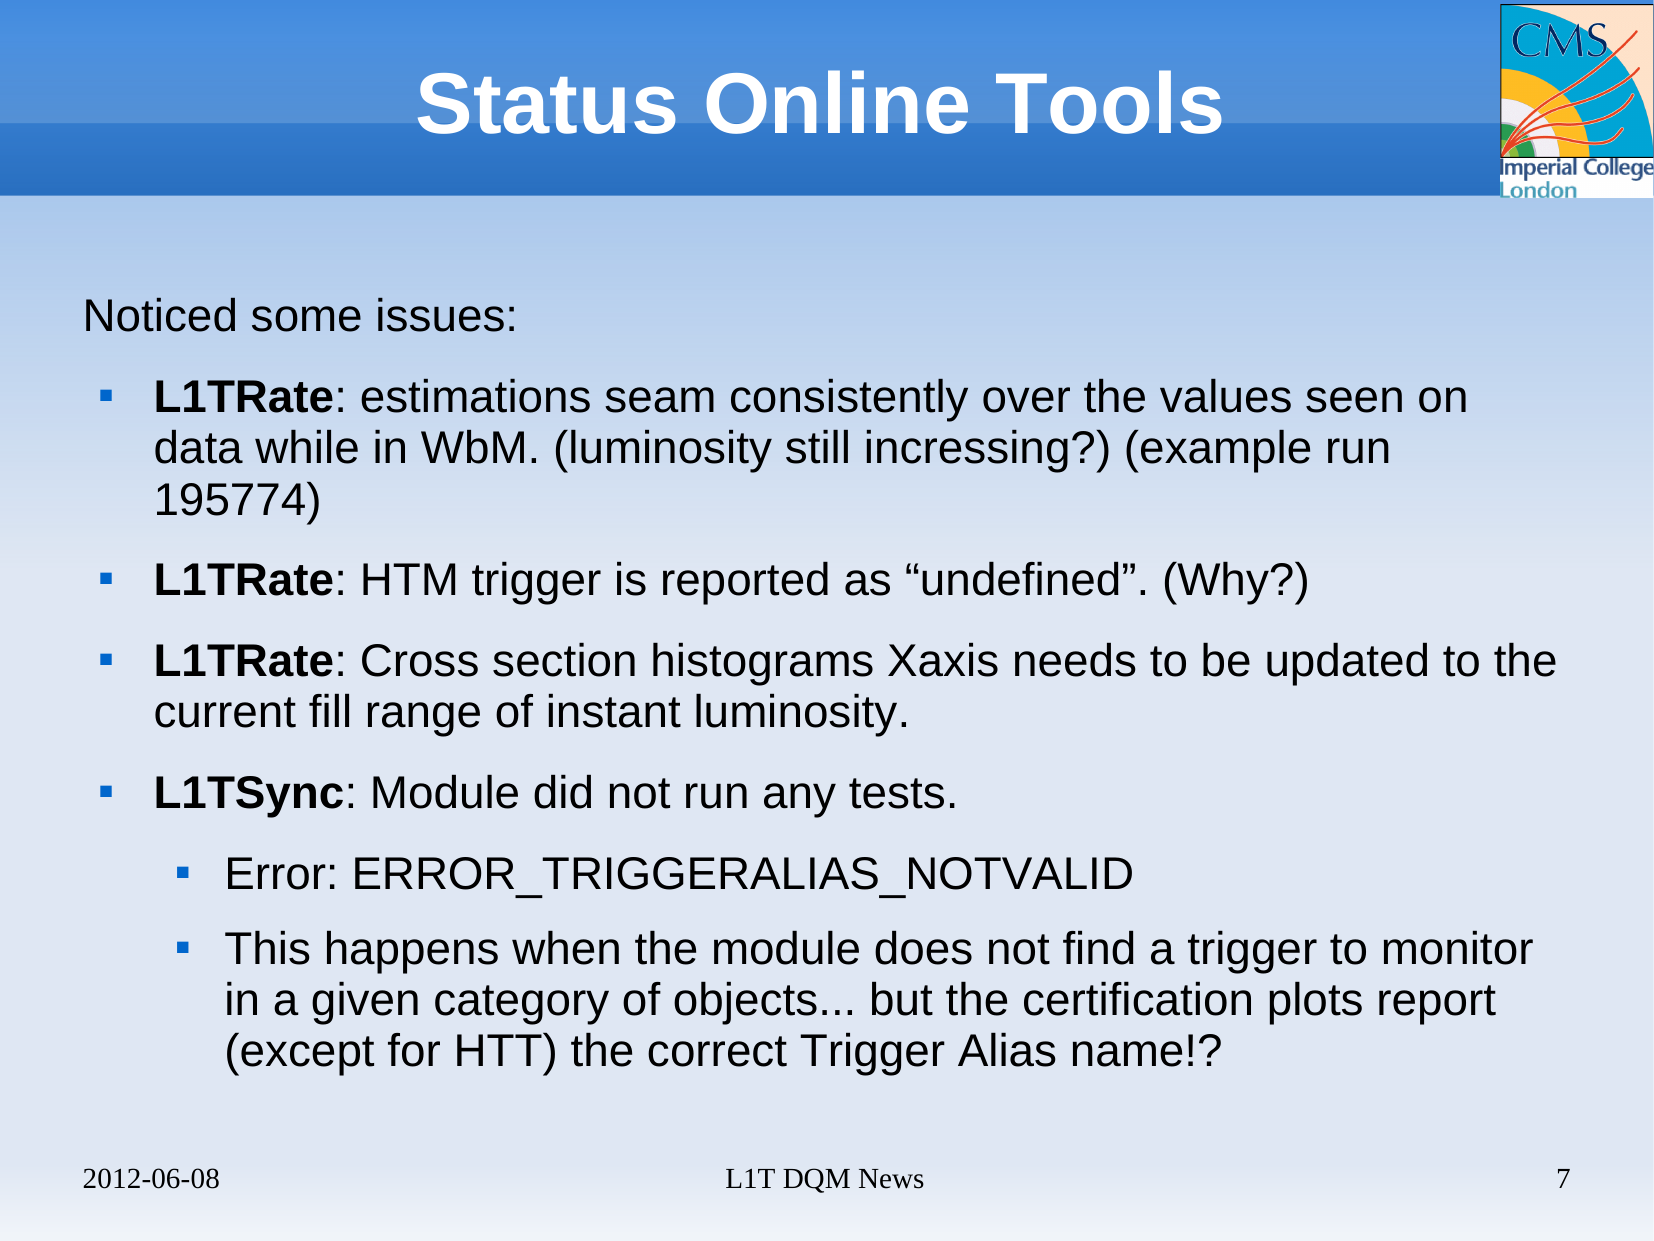

# Status Online Tools
Noticed some issues:
L1TRate: estimations seam consistently over the values seen on data while in WbM. (luminosity still incressing?) (example run 195774)
L1TRate: HTM trigger is reported as “undefined”. (Why?)
L1TRate: Cross section histograms Xaxis needs to be updated to the current fill range of instant luminosity.
L1TSync: Module did not run any tests.
Error: ERROR_TRIGGERALIAS_NOTVALID
This happens when the module does not find a trigger to monitor in a given category of objects... but the certification plots report (except for HTT) the correct Trigger Alias name!?
2012-06-08
L1T DQM News
7